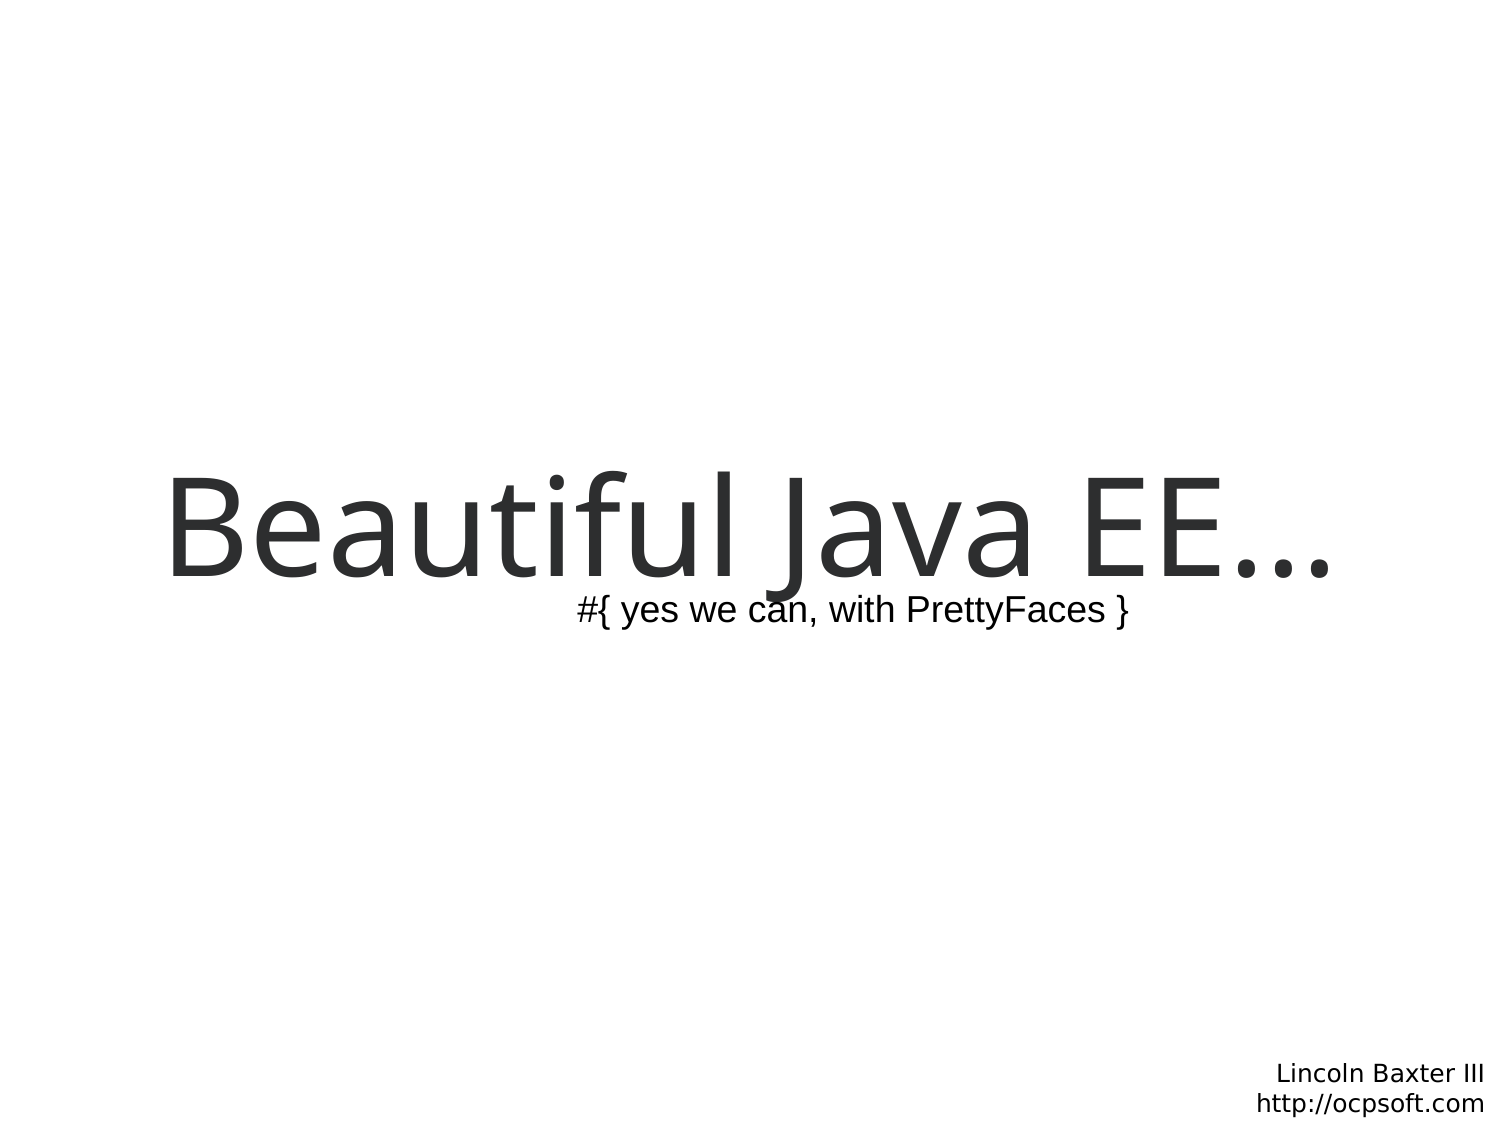

# Beautiful Java EE...
#{ yes we can, with PrettyFaces }